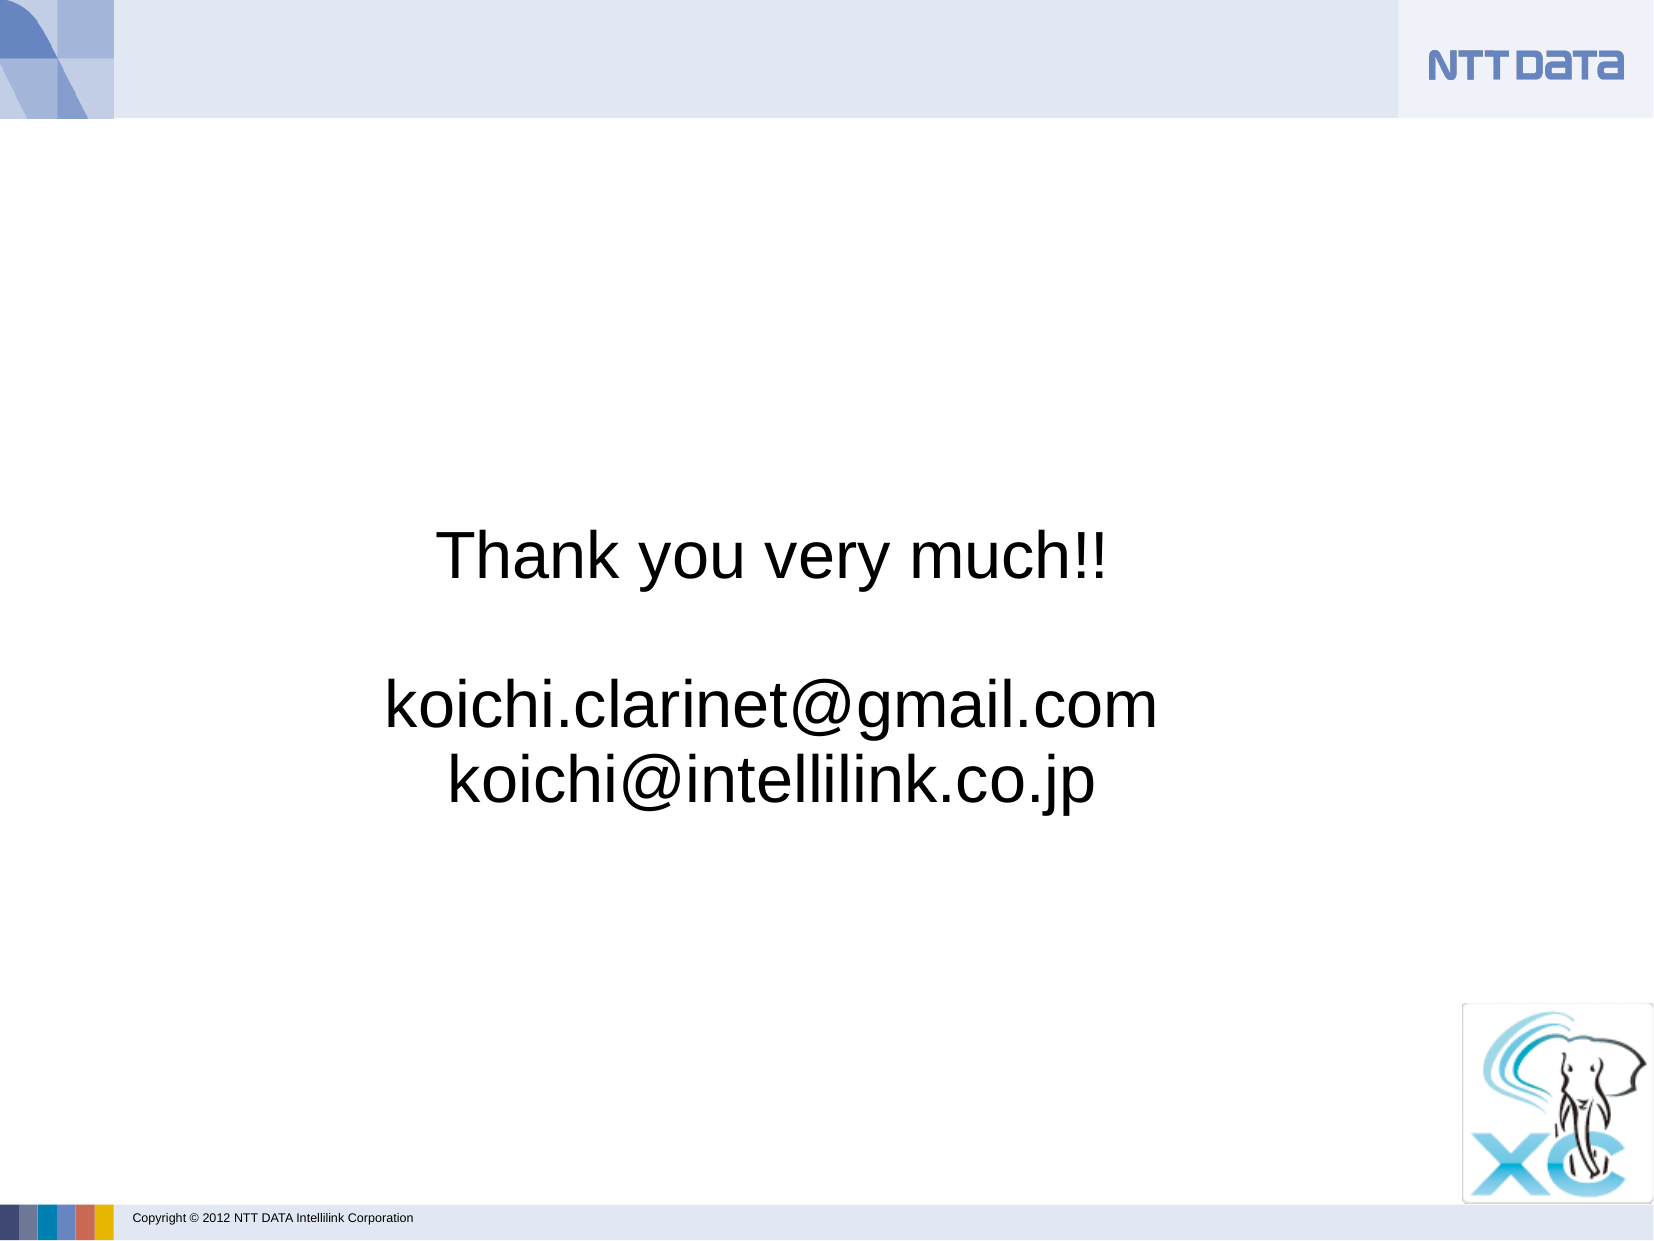

#
Thank you very much!!
koichi.clarinet@gmail.com
koichi@intellilink.co.jp